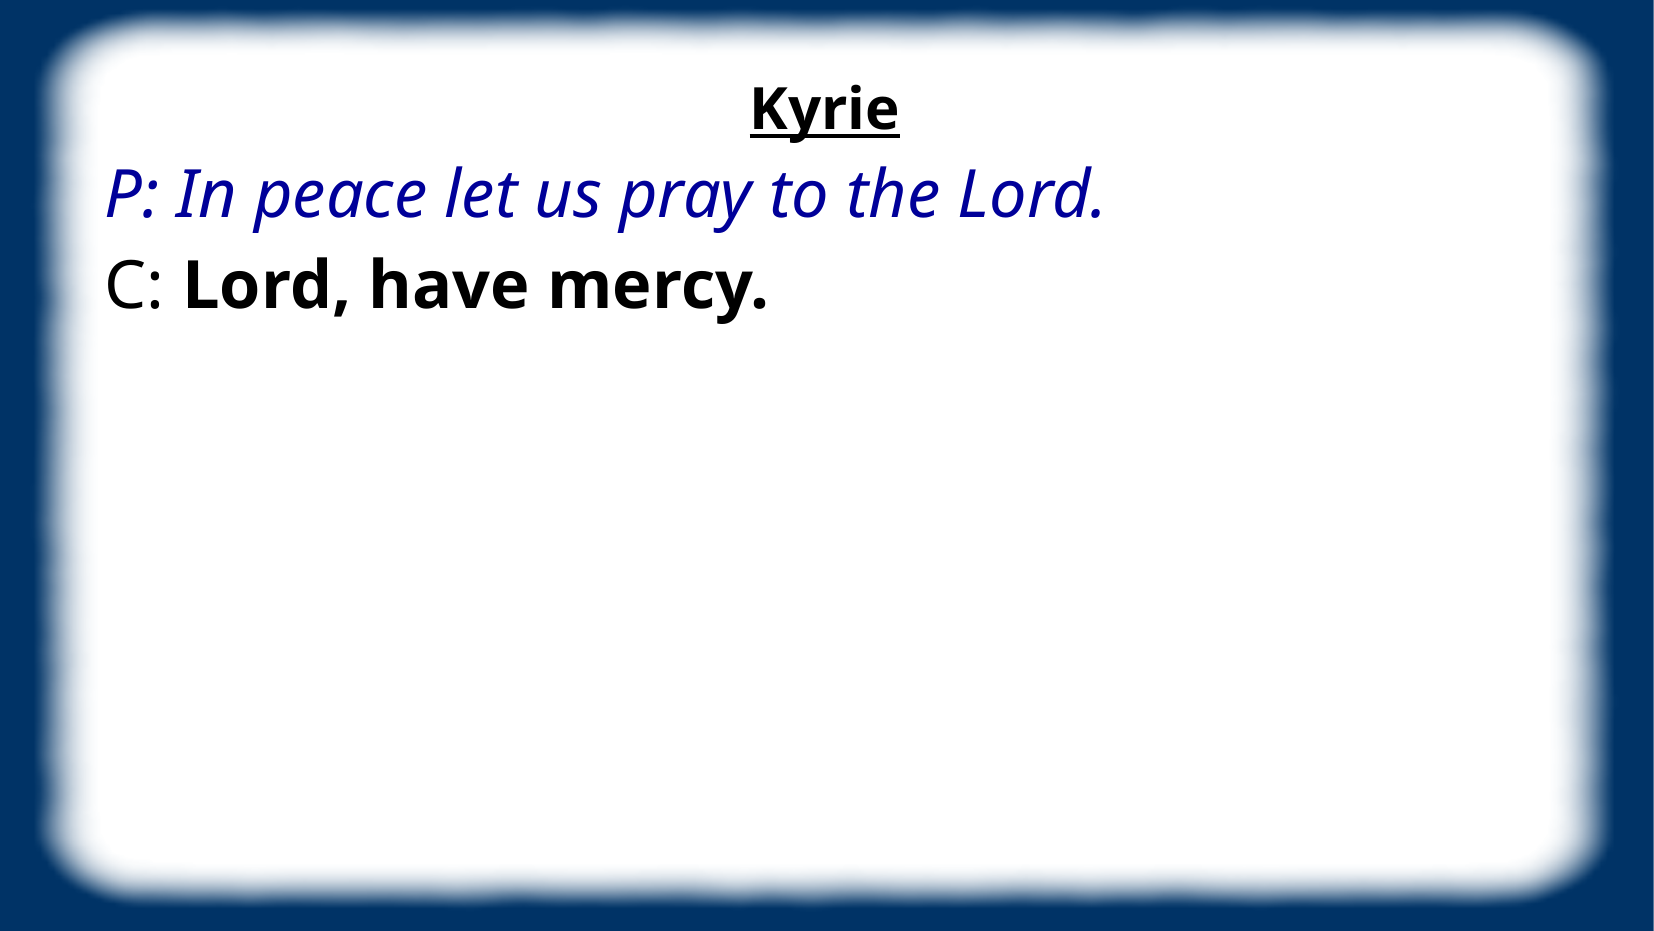

Kyrie
P: In peace let us pray to the Lord.
C: Lord, have mercy.